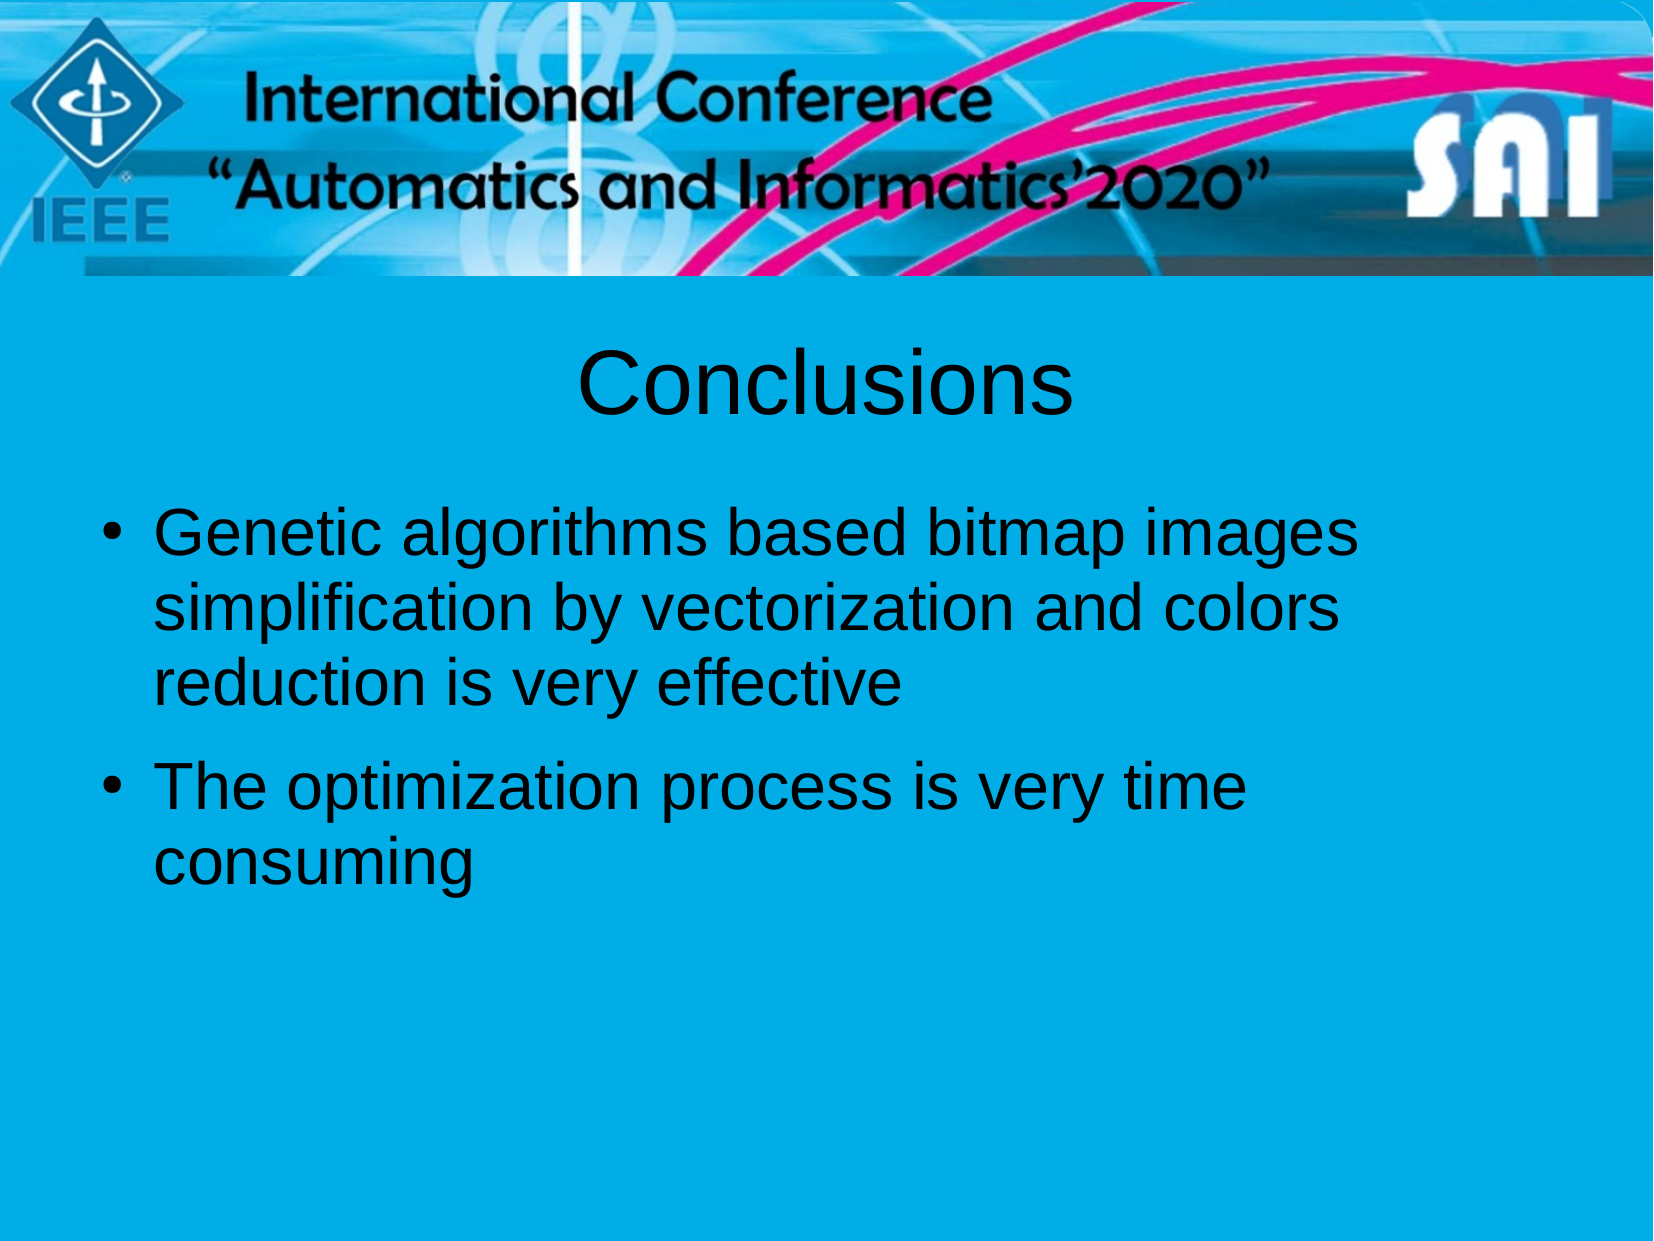

# Conclusions
Genetic algorithms based bitmap images simplification by vectorization and colors reduction is very effective
The optimization process is very time consuming